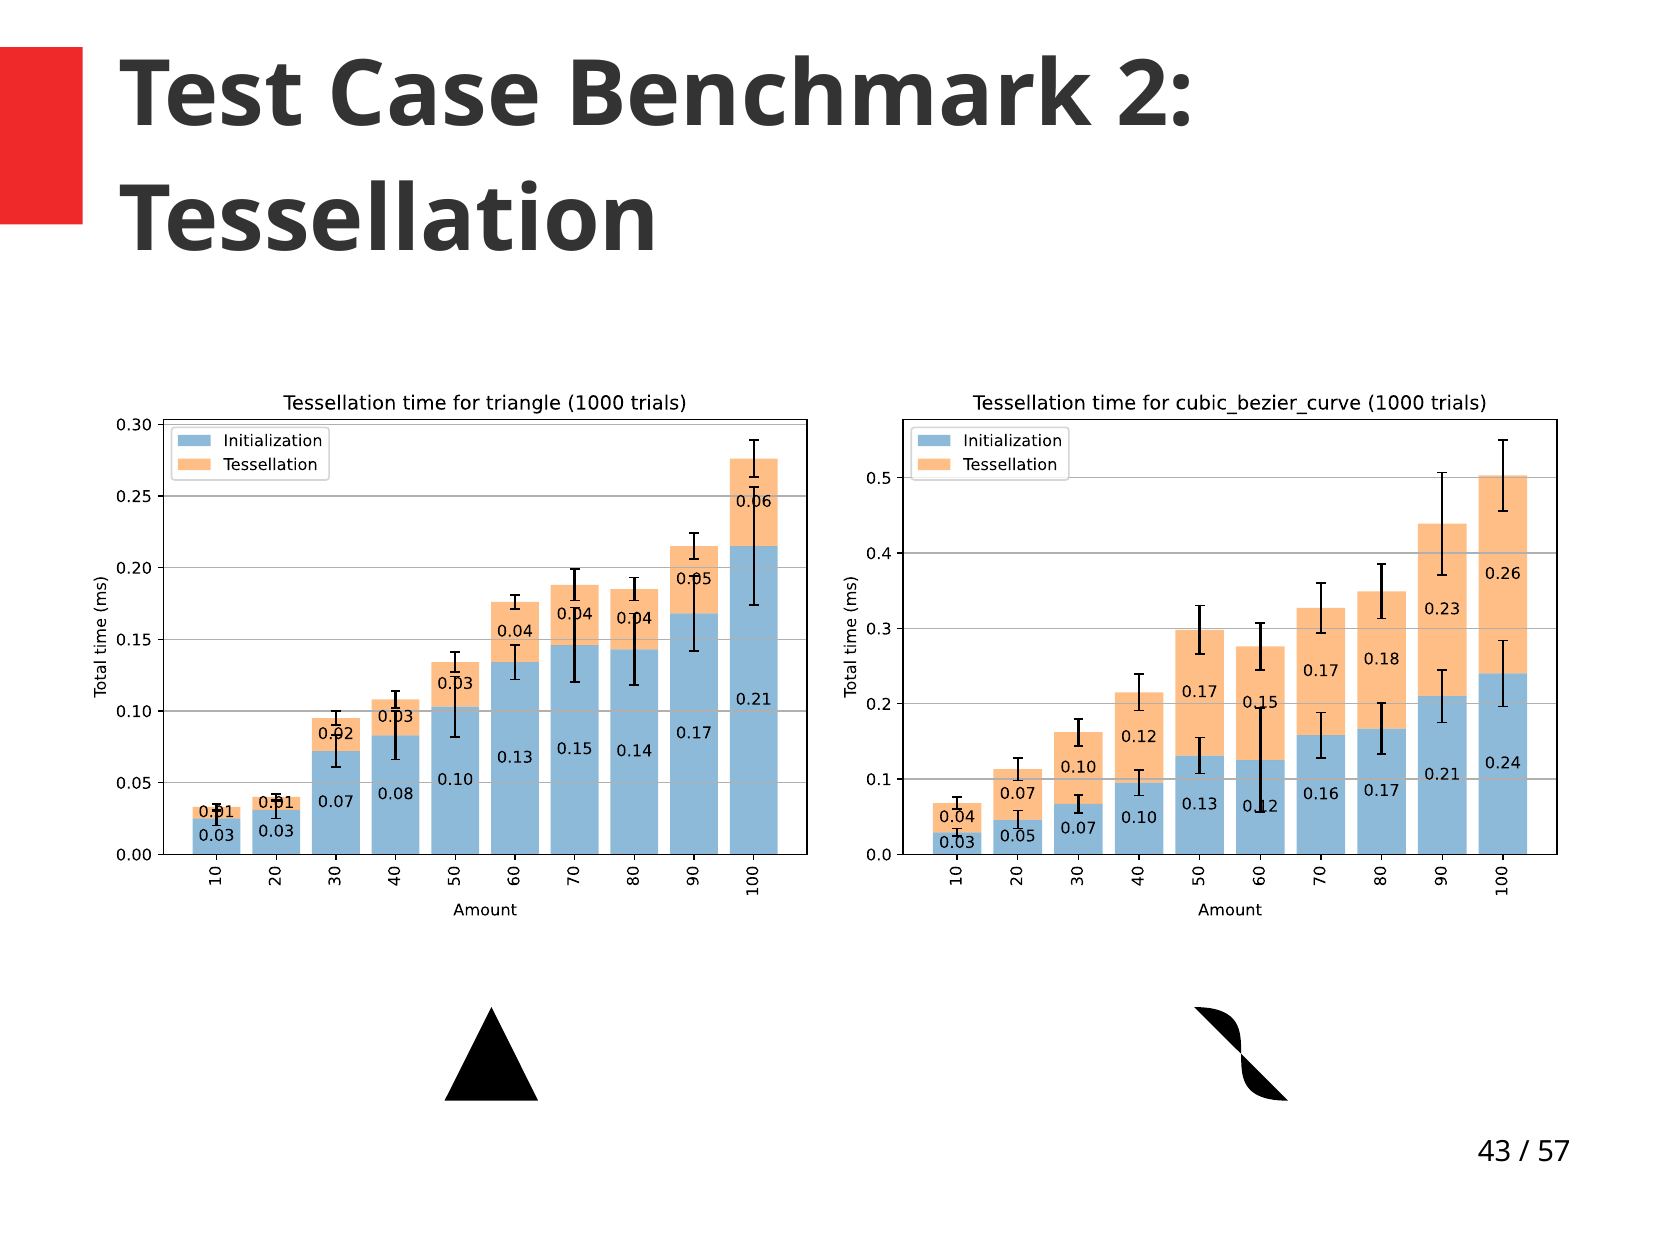

# Test Case Benchmark 2: Tessellation
43